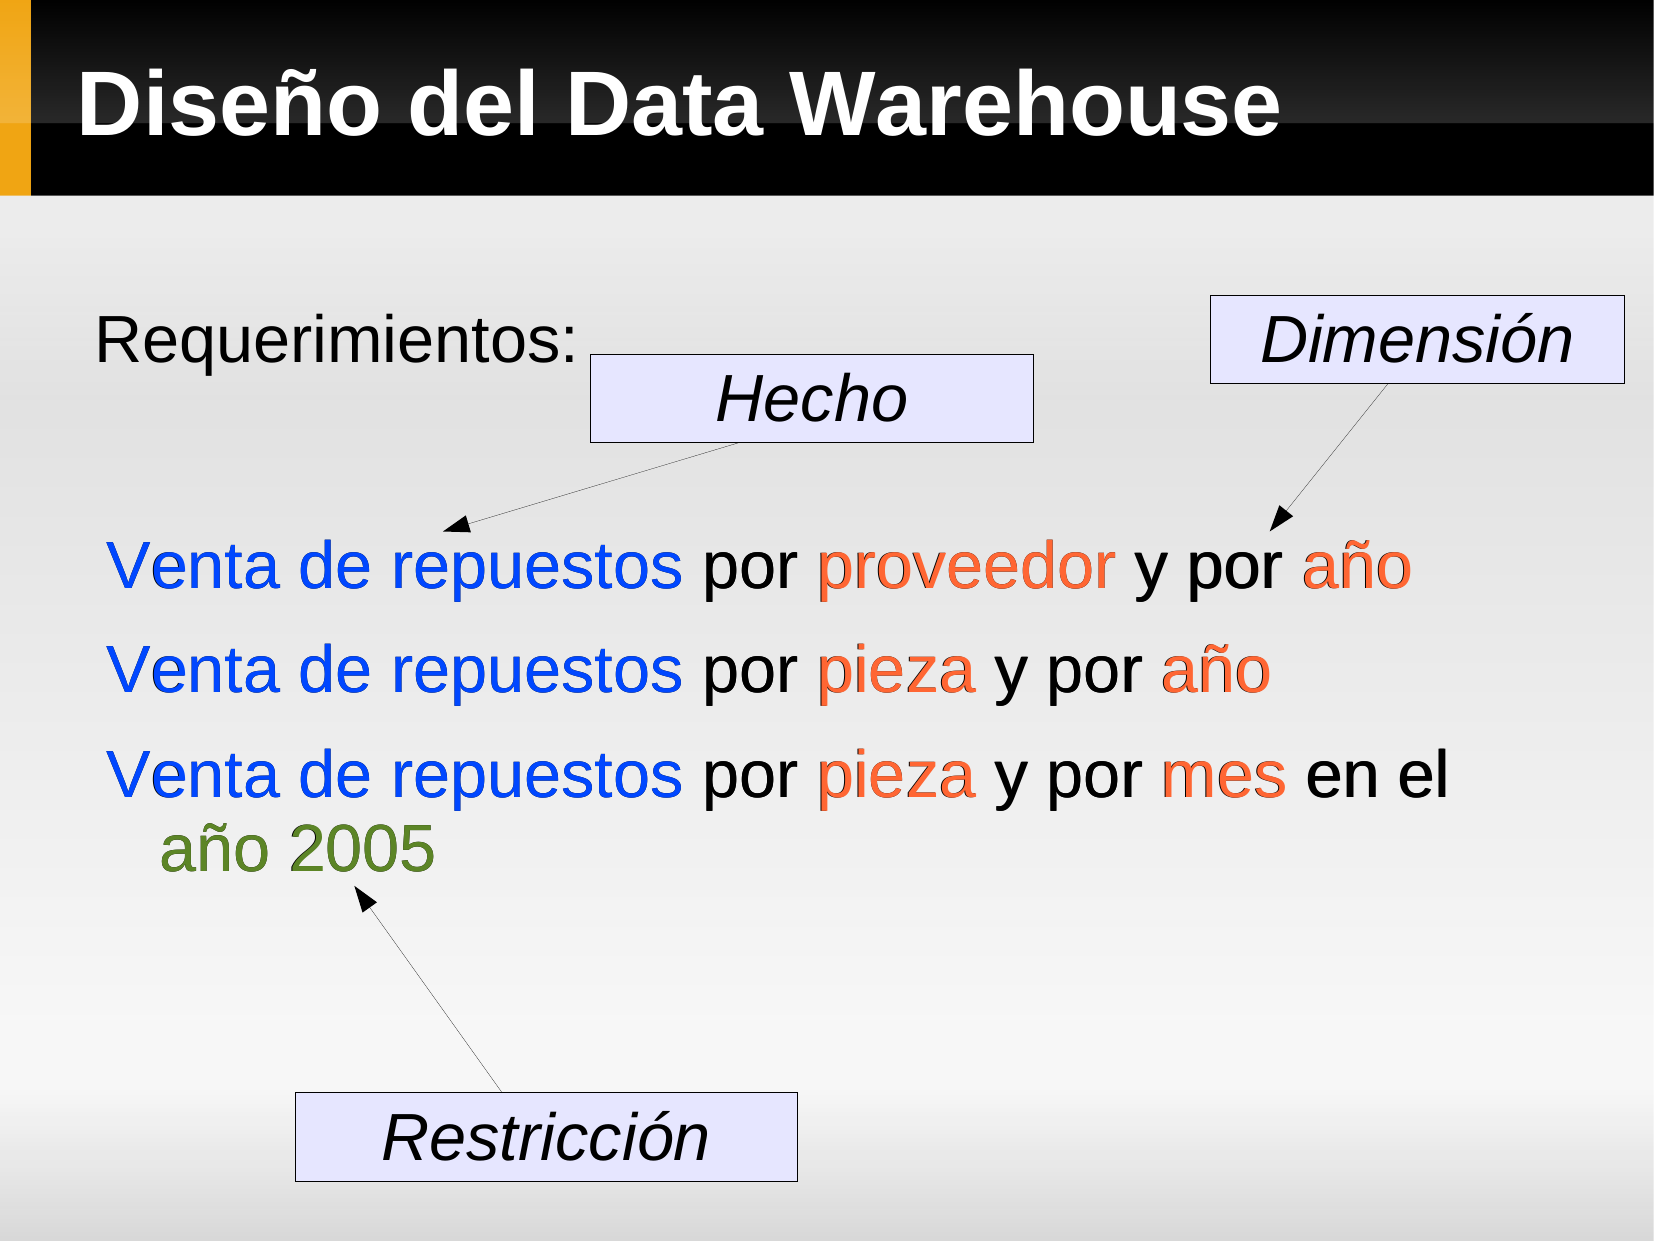

Diseño del Data Warehouse
Requerimientos:
Dimensión
Hecho
Venta de repuestos por proveedor y por año
Venta de repuestos por pieza y por año
Venta de repuestos por pieza y por mes en el año 2005
# Venta de repuestos por proveedor y por año
Venta de repuestos por pieza y por año
Venta de repuestos por pieza y por mes en el año 2005
Restricción